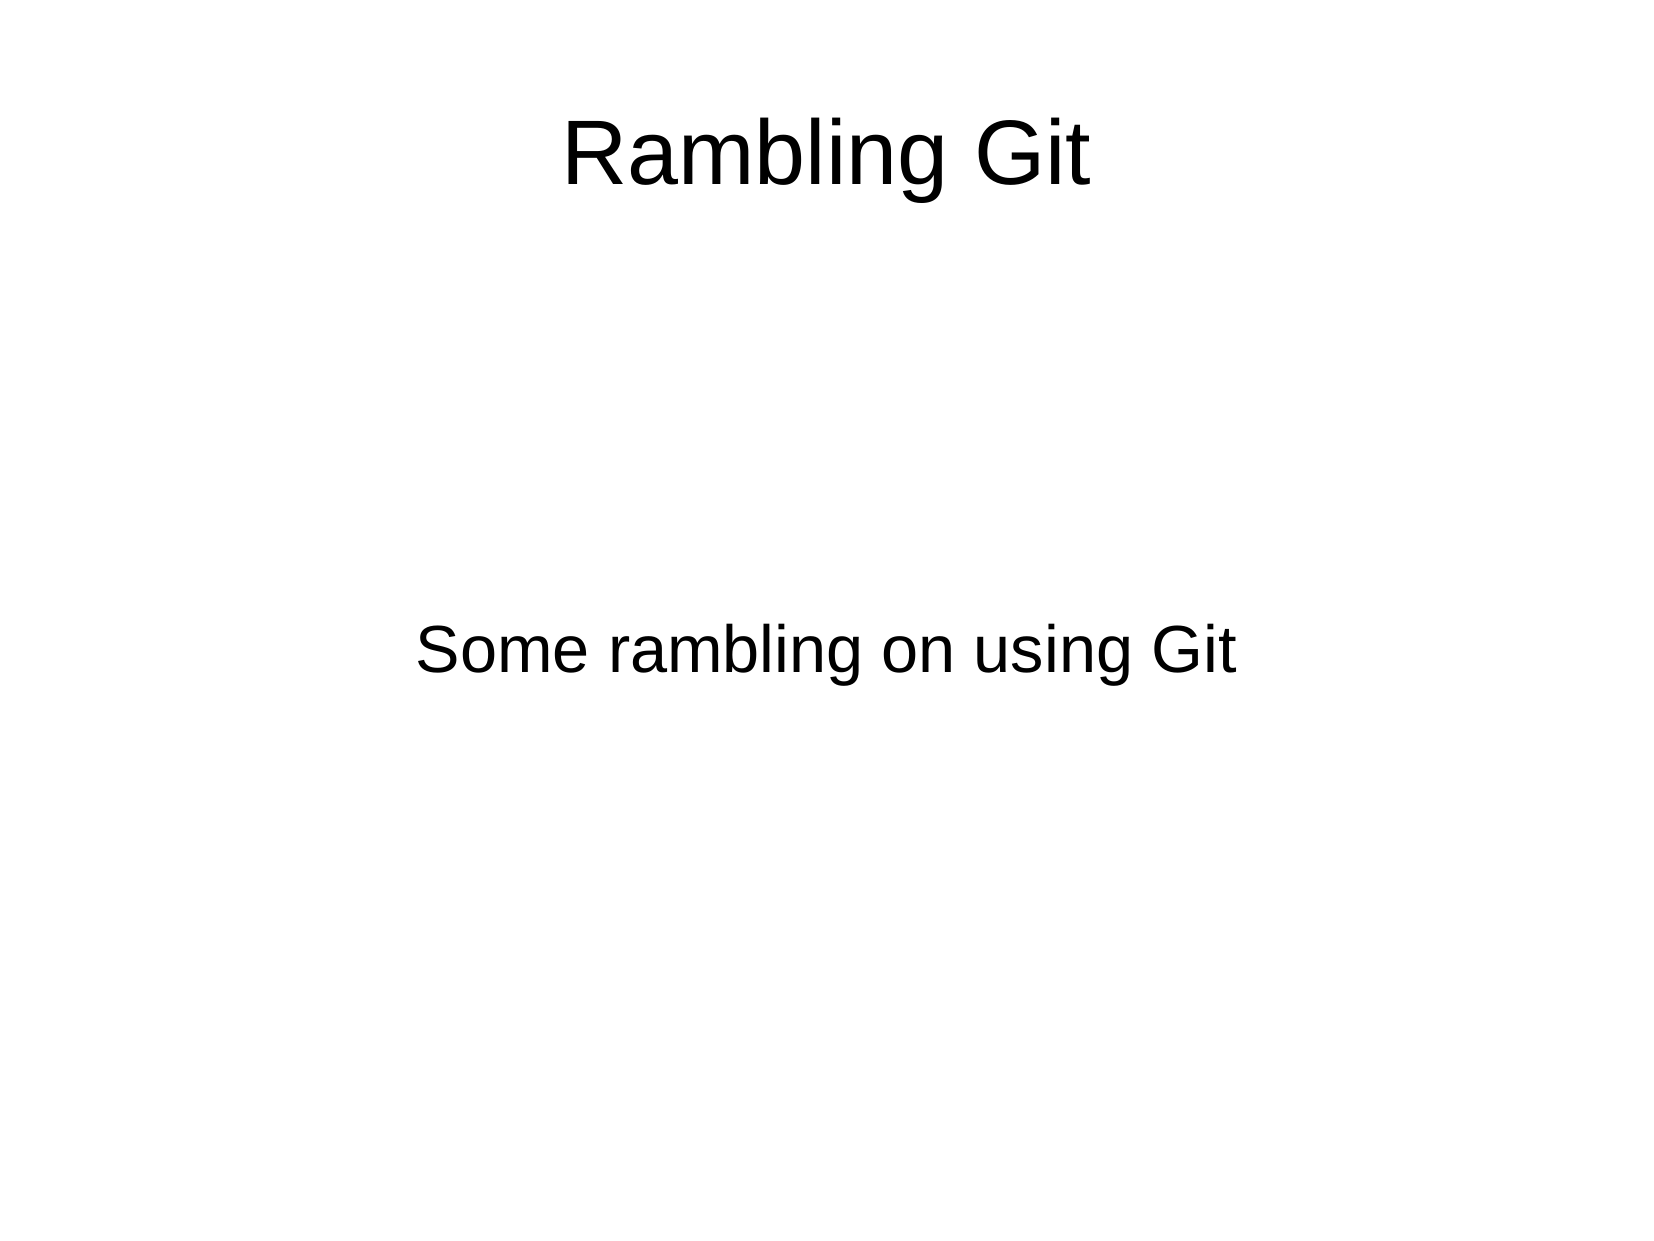

# Rambling Git
Some rambling on using Git